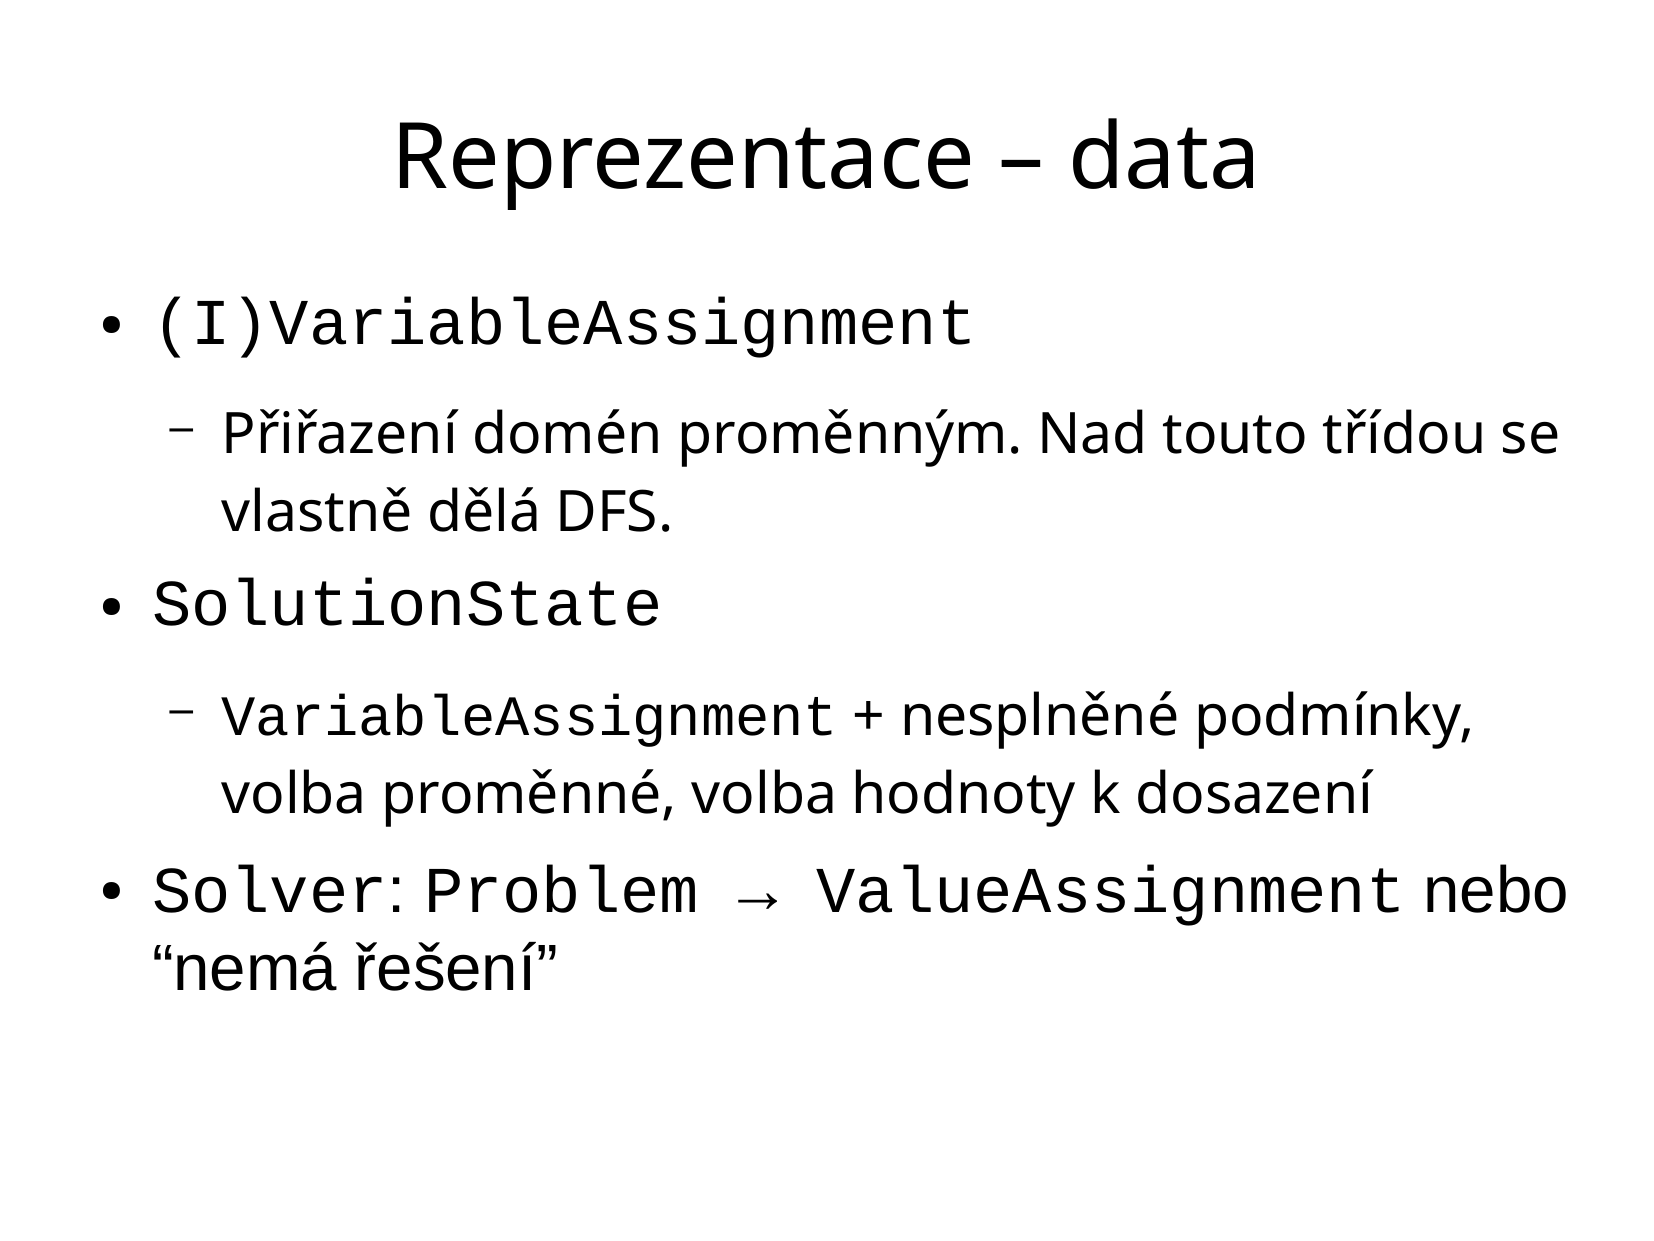

# Reprezentace – data
(I)VariableAssignment
Přiřazení domén proměnným. Nad touto třídou se vlastně dělá DFS.
SolutionState
VariableAssignment + nesplněné podmínky, volba proměnné, volba hodnoty k dosazení
Solver: Problem → ValueAssignment nebo “nemá řešení”